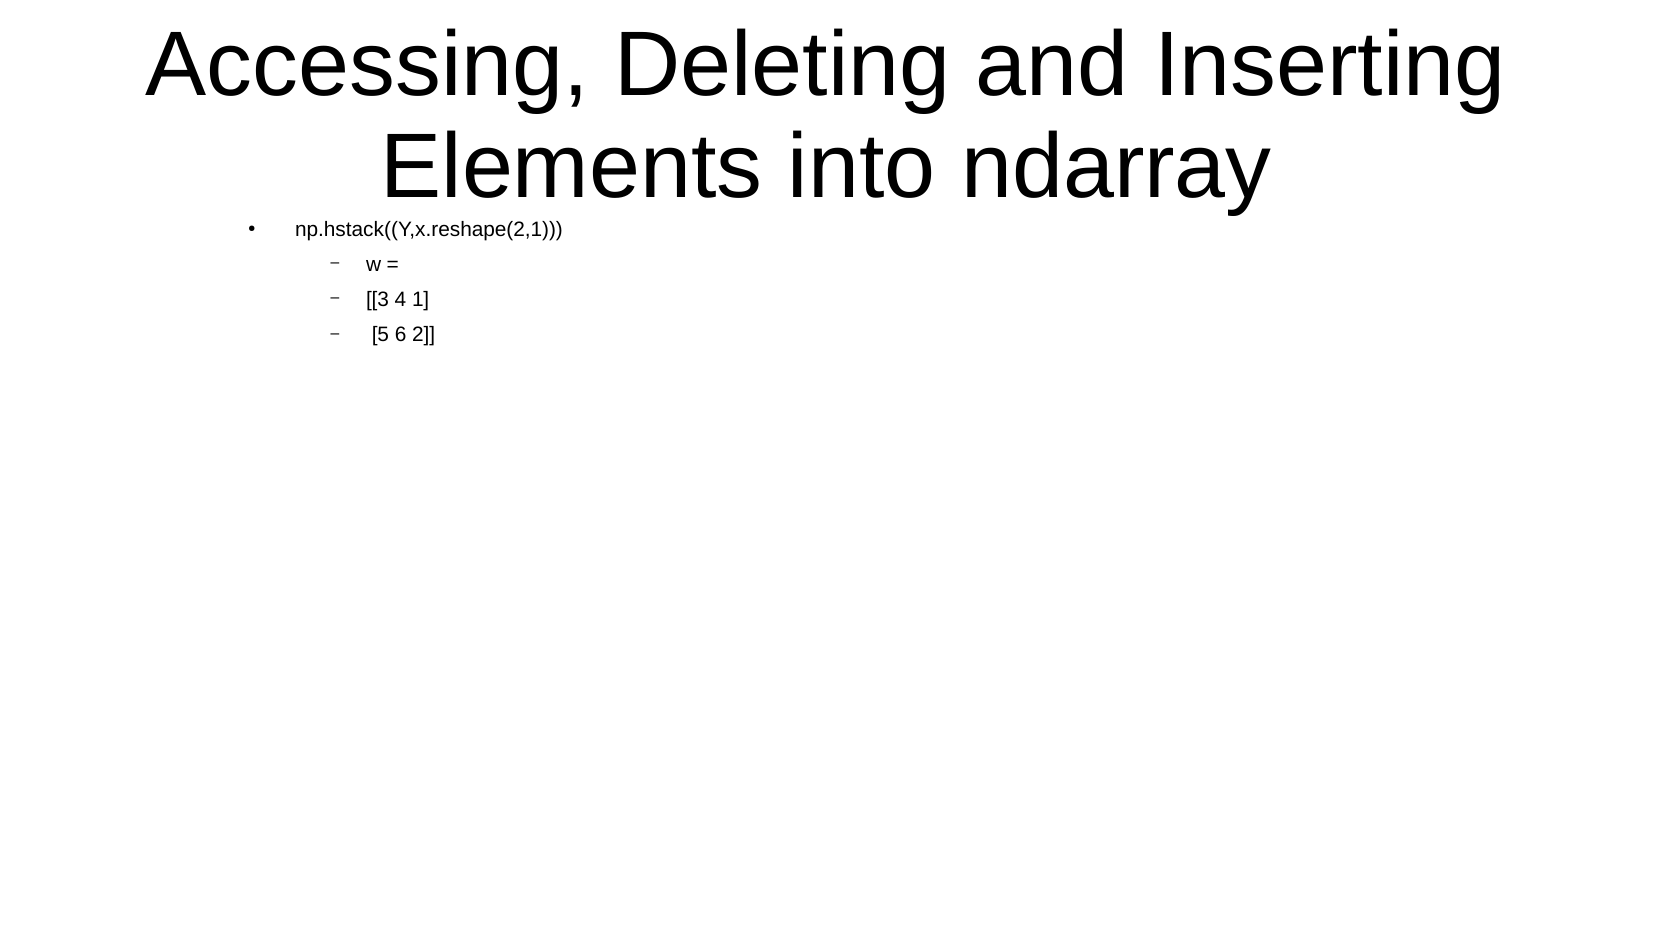

# Accessing, Deleting and Inserting Elements into ndarray
np.hstack((Y,x.reshape(2,1)))
w =
[[3 4 1]
 [5 6 2]]